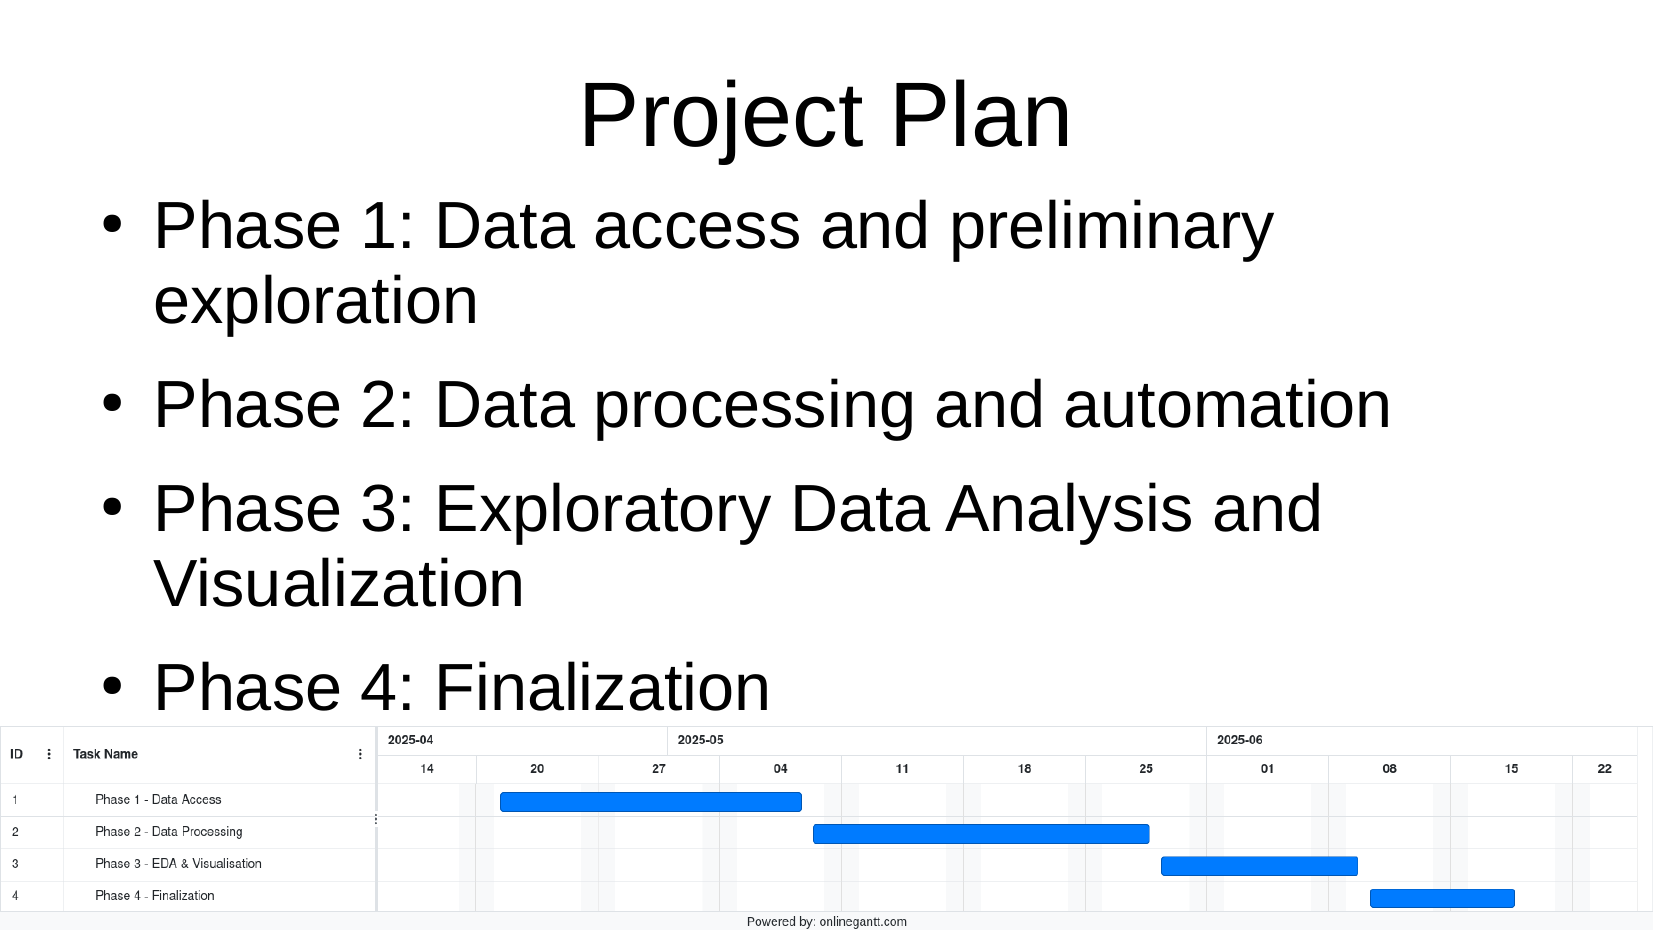

# Project Plan
Phase 1: Data access and preliminary exploration
Phase 2: Data processing and automation
Phase 3: Exploratory Data Analysis and Visualization
Phase 4: Finalization